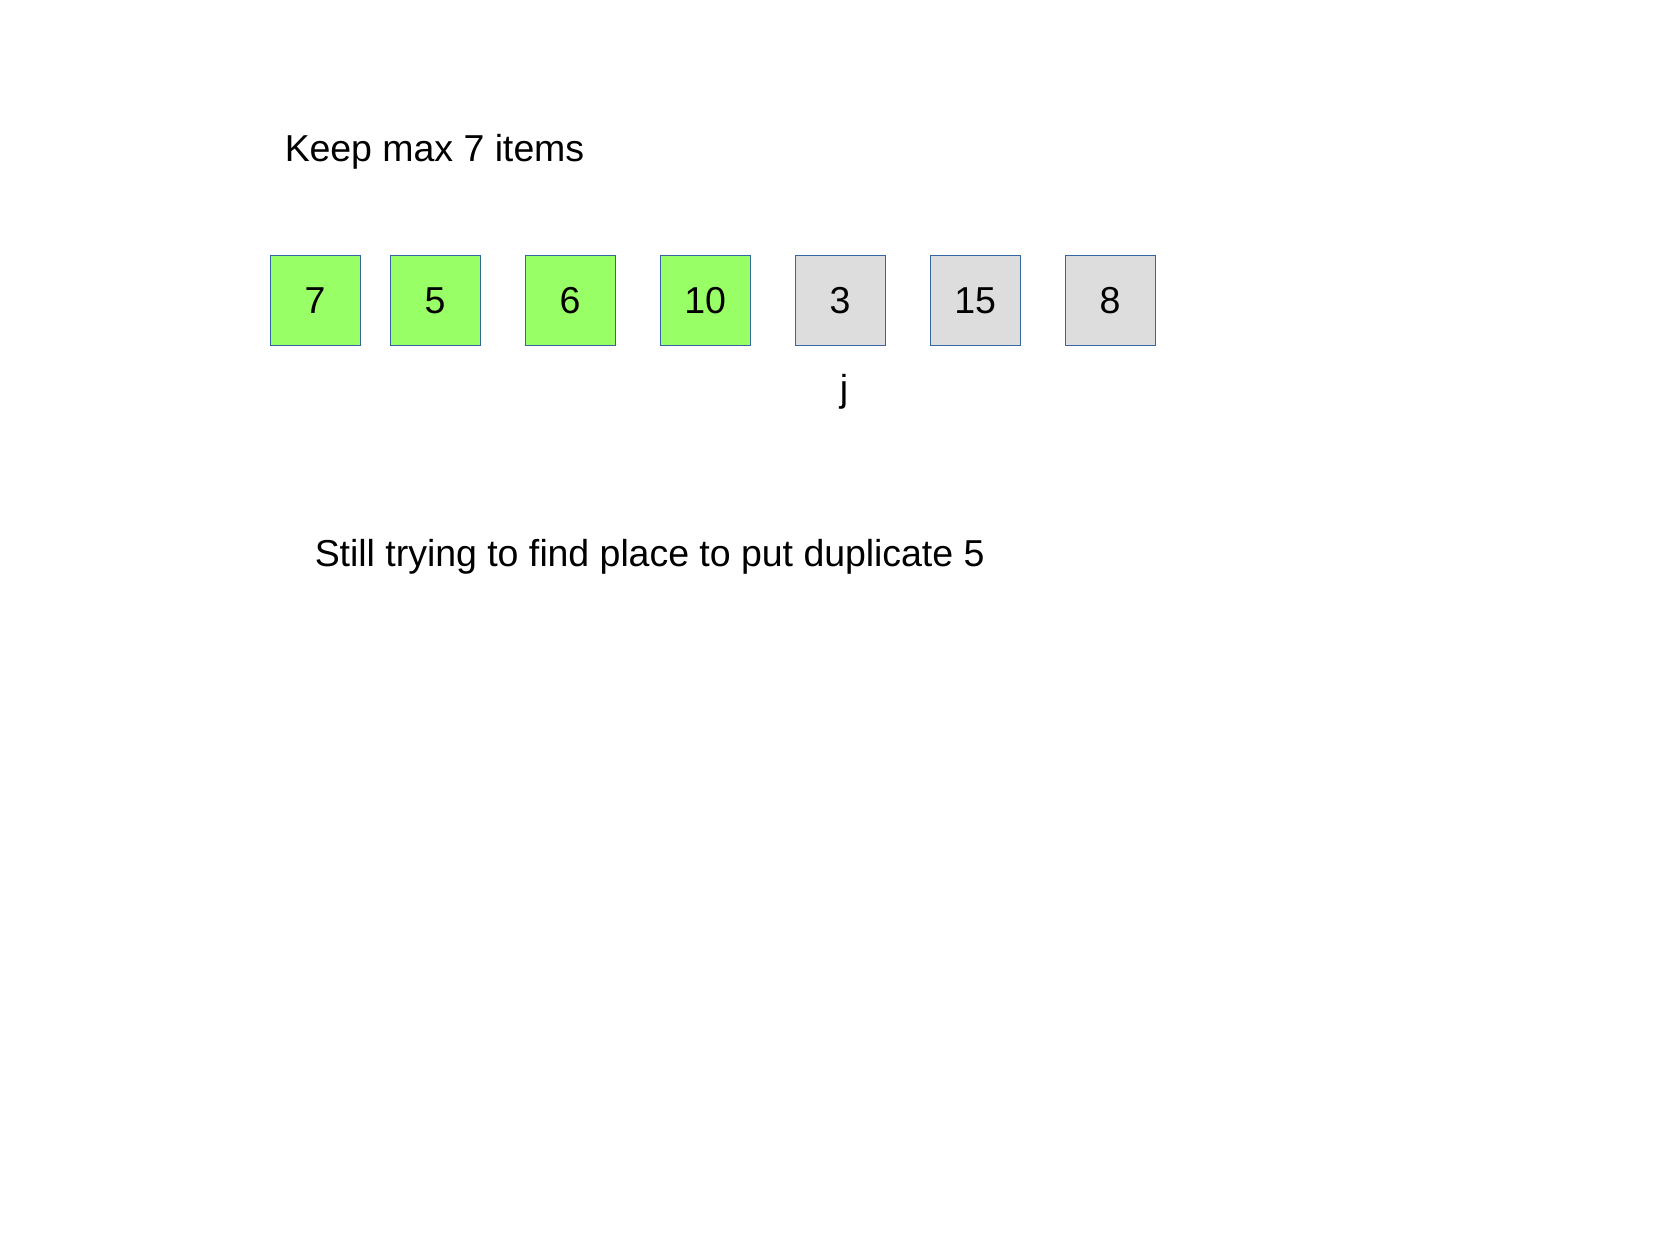

Keep max 7 items
7
5
6
10
3
15
8
j
Still trying to find place to put duplicate 5